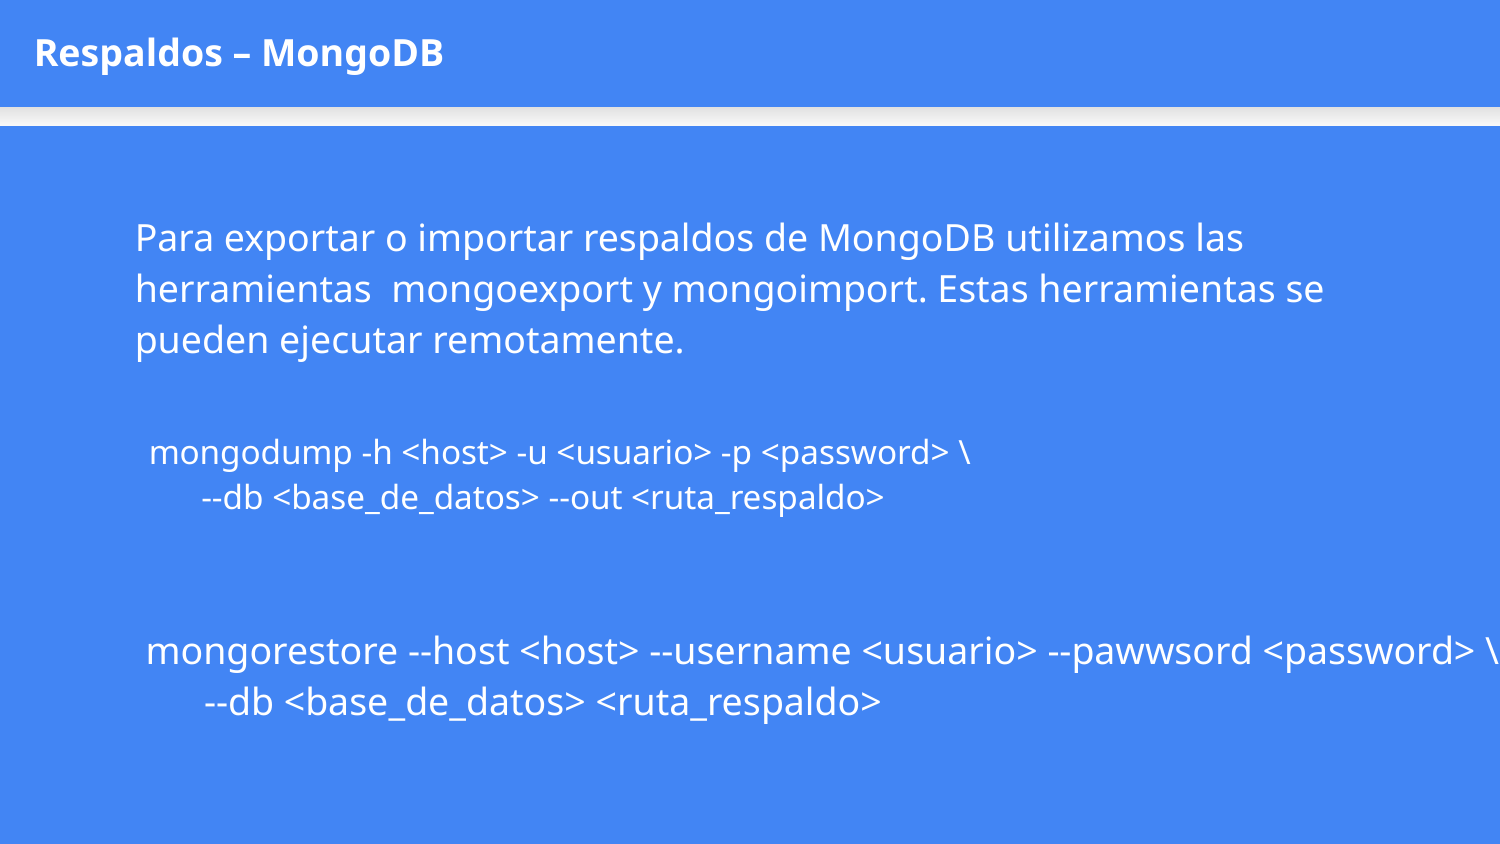

# Respaldos – MongoDB
Para exportar o importar respaldos de MongoDB utilizamos las herramientas mongoexport y mongoimport. Estas herramientas se pueden ejecutar remotamente.
mongodump -h <host> -u <usuario> -p <password> \
 --db <base_de_datos> --out <ruta_respaldo>
mongorestore --host <host> --username <usuario> --pawwsord <password> \
 --db <base_de_datos> <ruta_respaldo>